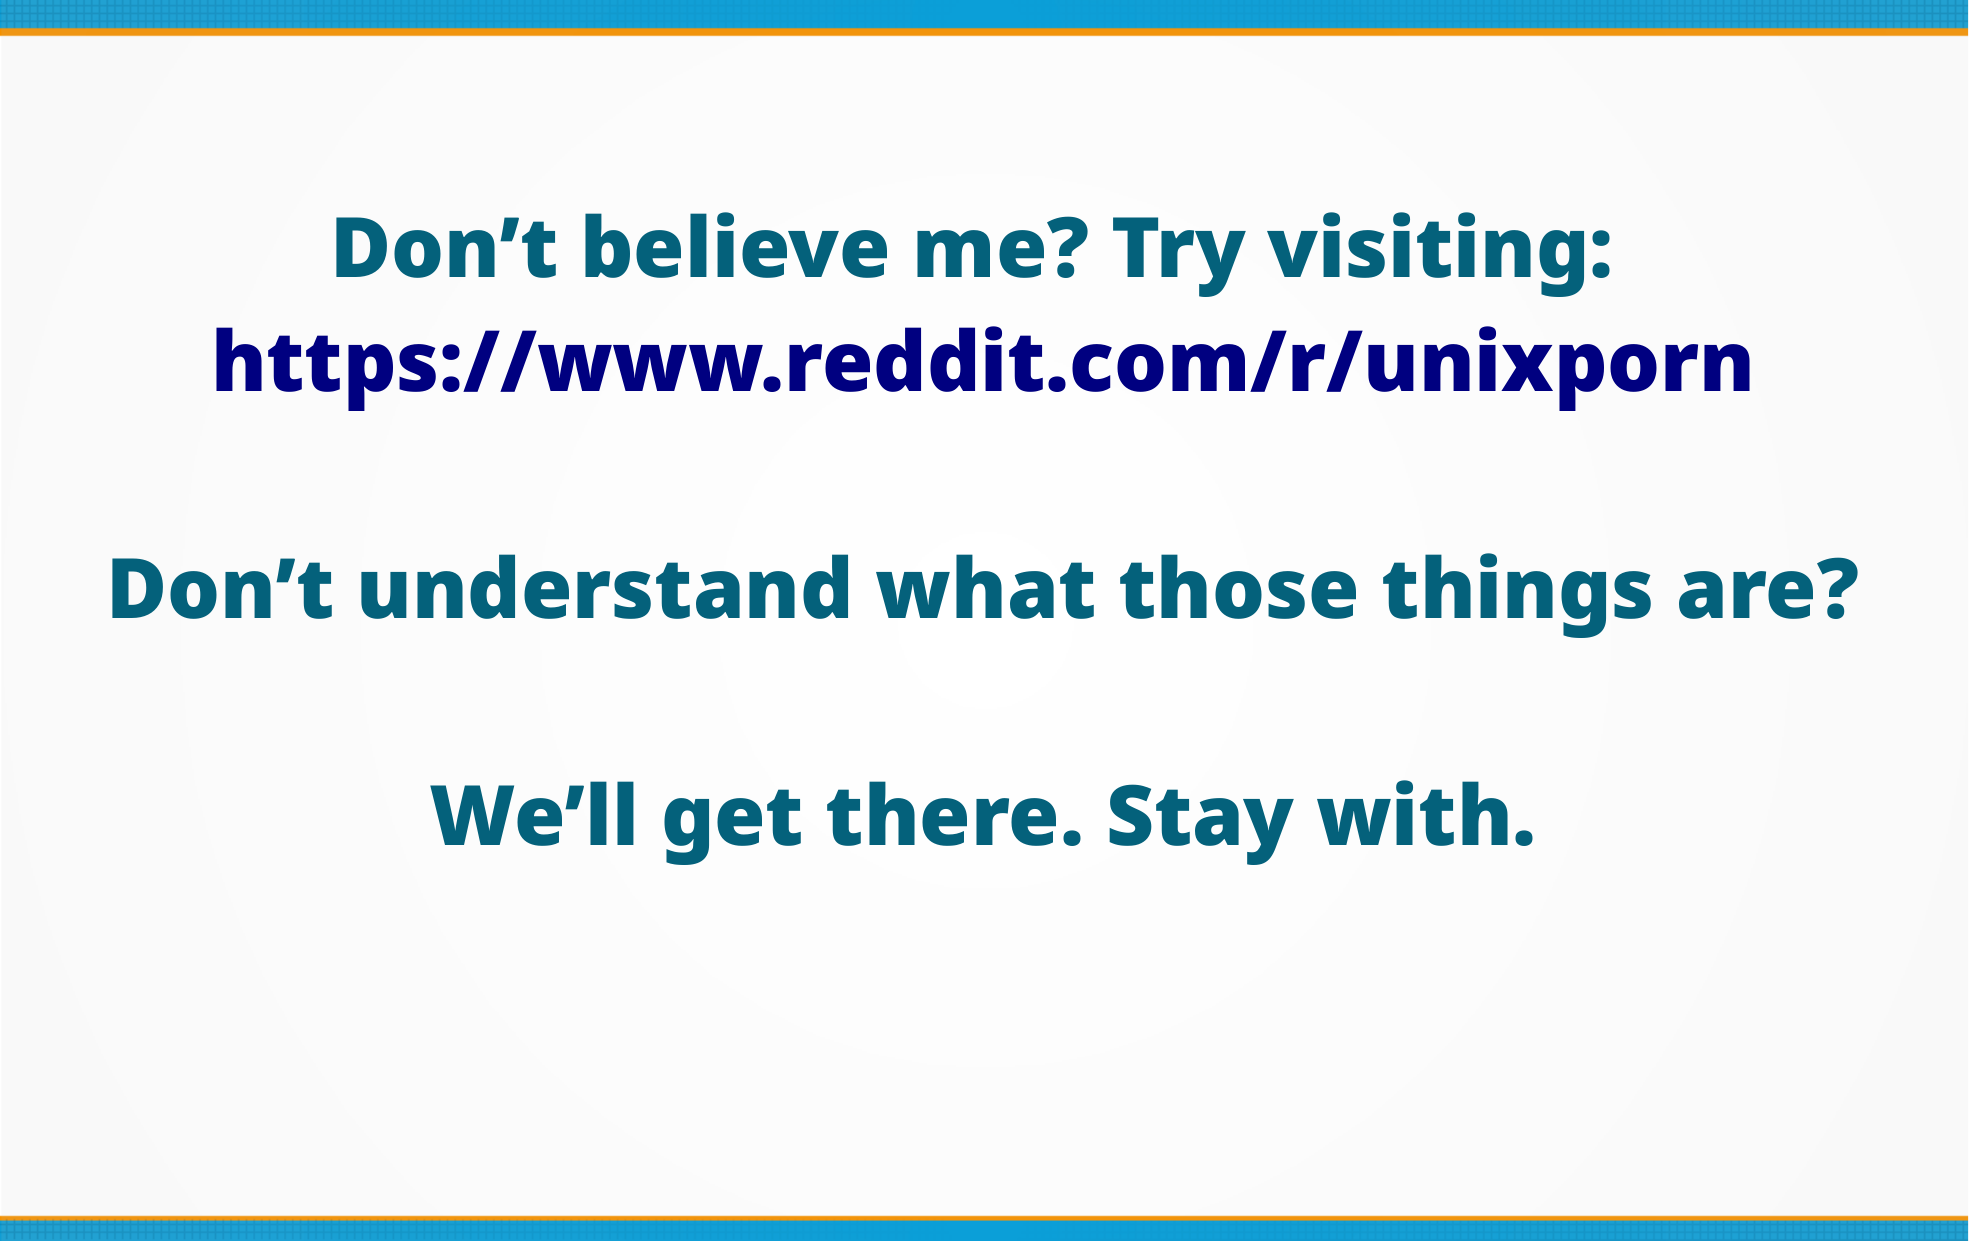

# Don’t believe me? Try visiting: https://www.reddit.com/r/unixporn
Don’t understand what those things are?
We’ll get there. Stay with.